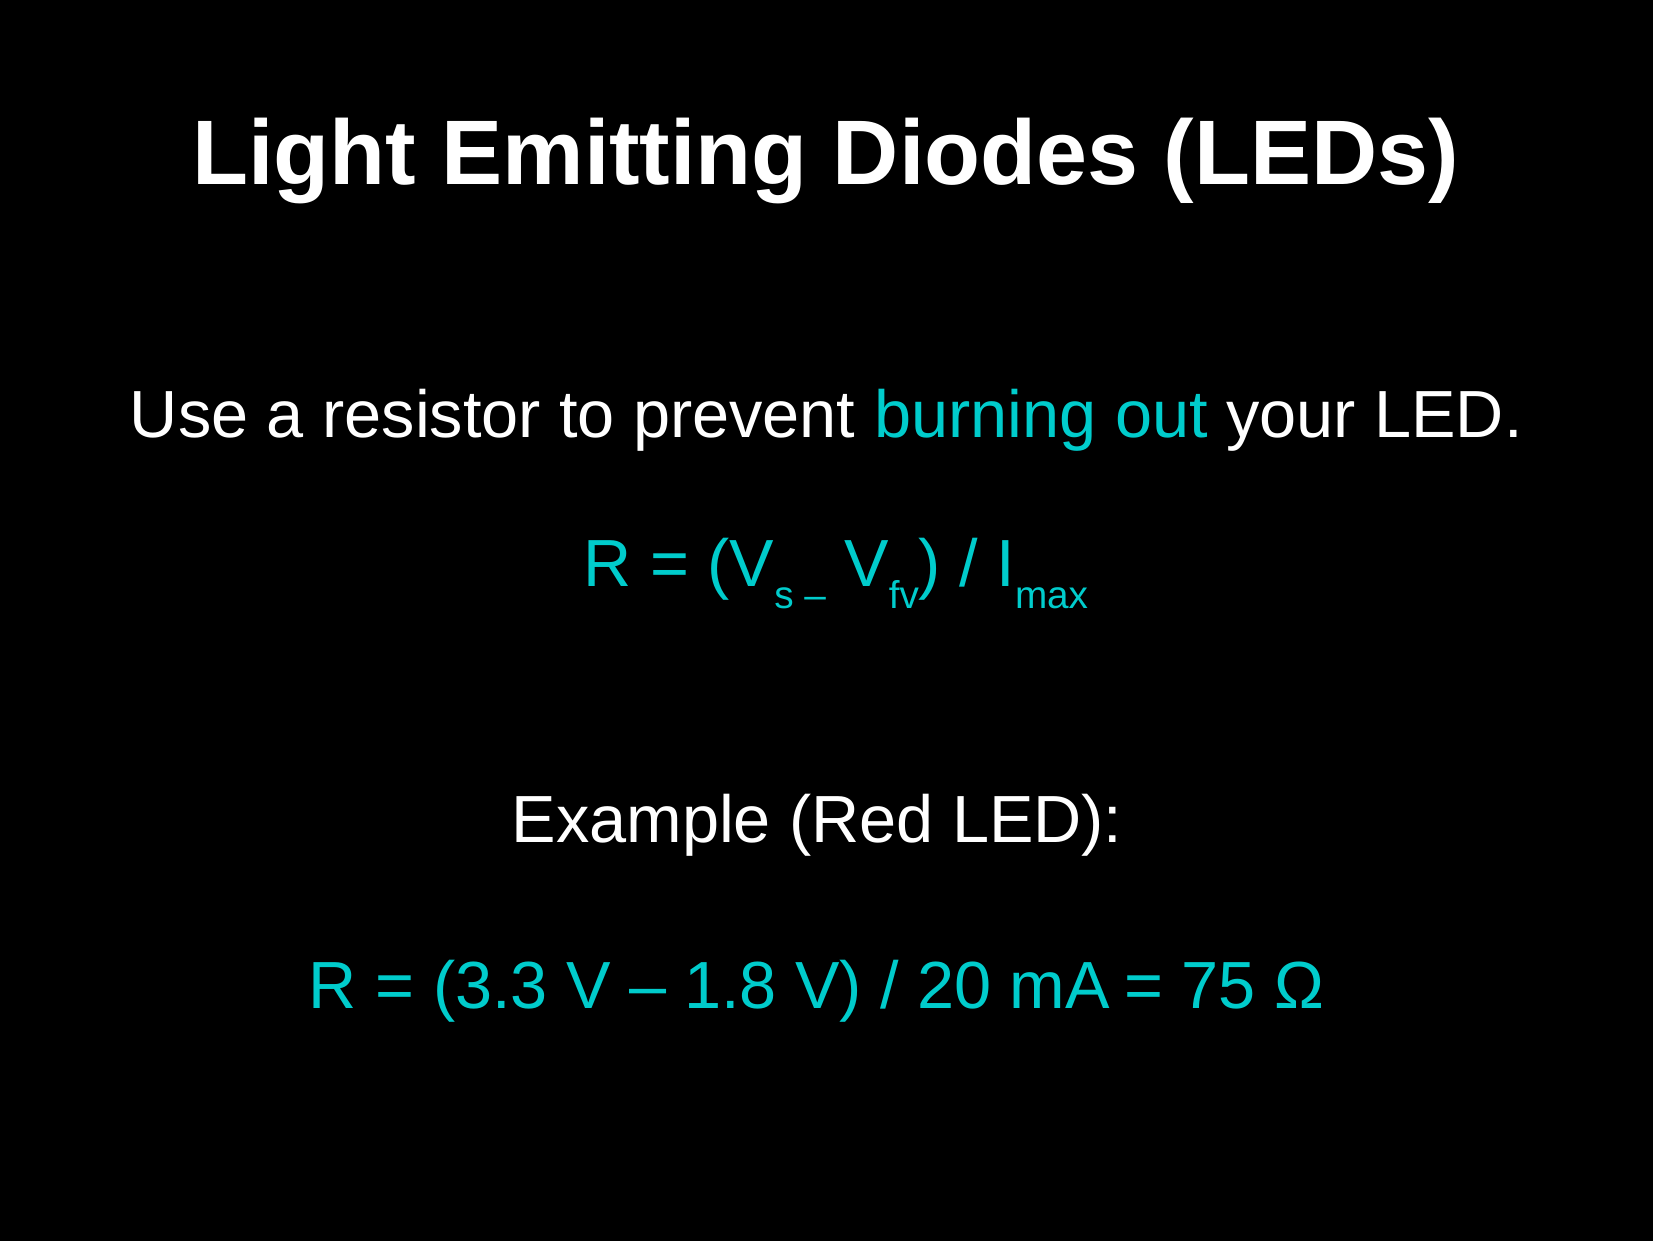

# Light Emitting Diodes (LEDs)
Use a resistor to prevent burning out your LED.
 R = (Vs – Vfv) / Imax
Example (Red LED):
R = (3.3 V – 1.8 V) / 20 mA = 75 Ω